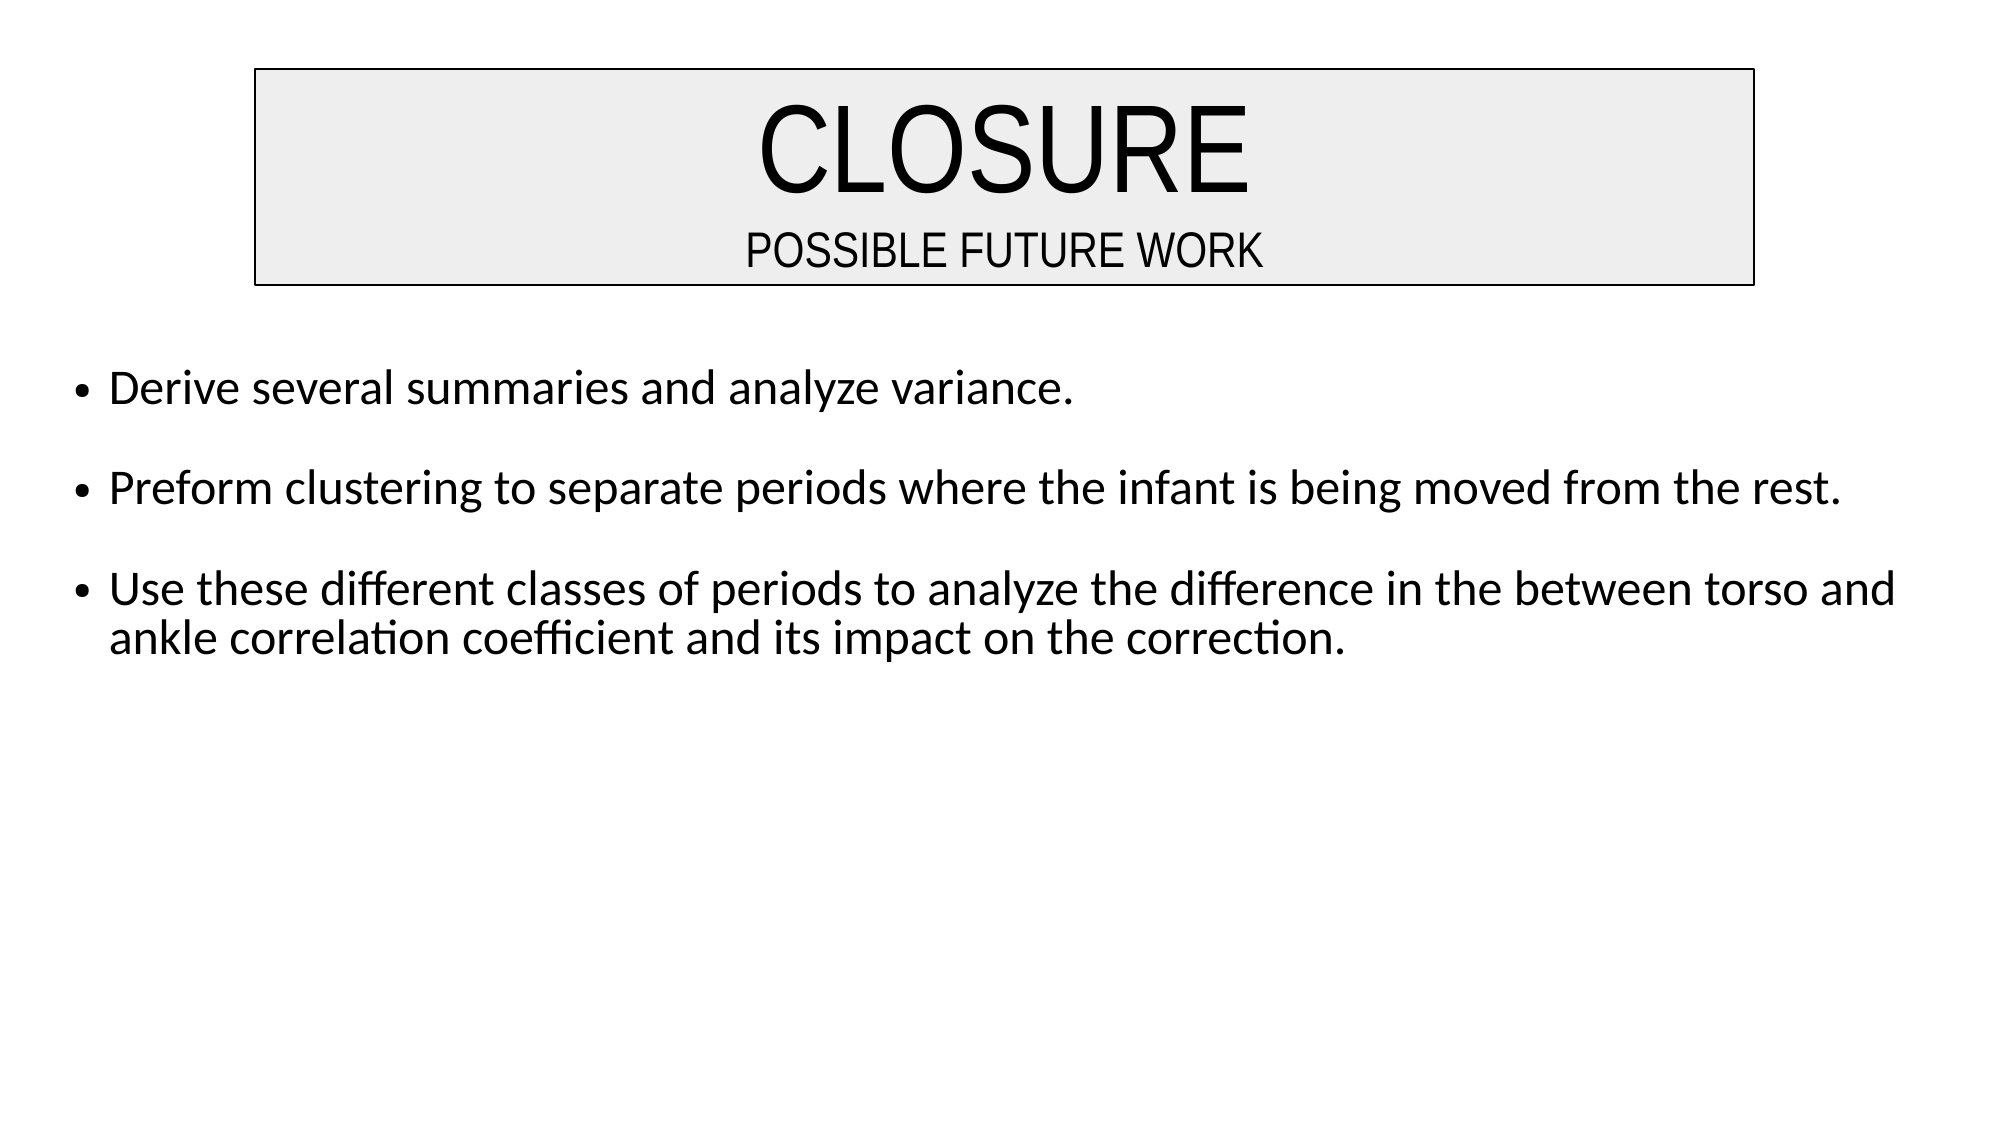

CLOSURE
POSSIBLE FUTURE WORK
Derive several summaries and analyze variance.
Preform clustering to separate periods where the infant is being moved from the rest.
Use these different classes of periods to analyze the difference in the between torso and ankle correlation coefficient and its impact on the correction.